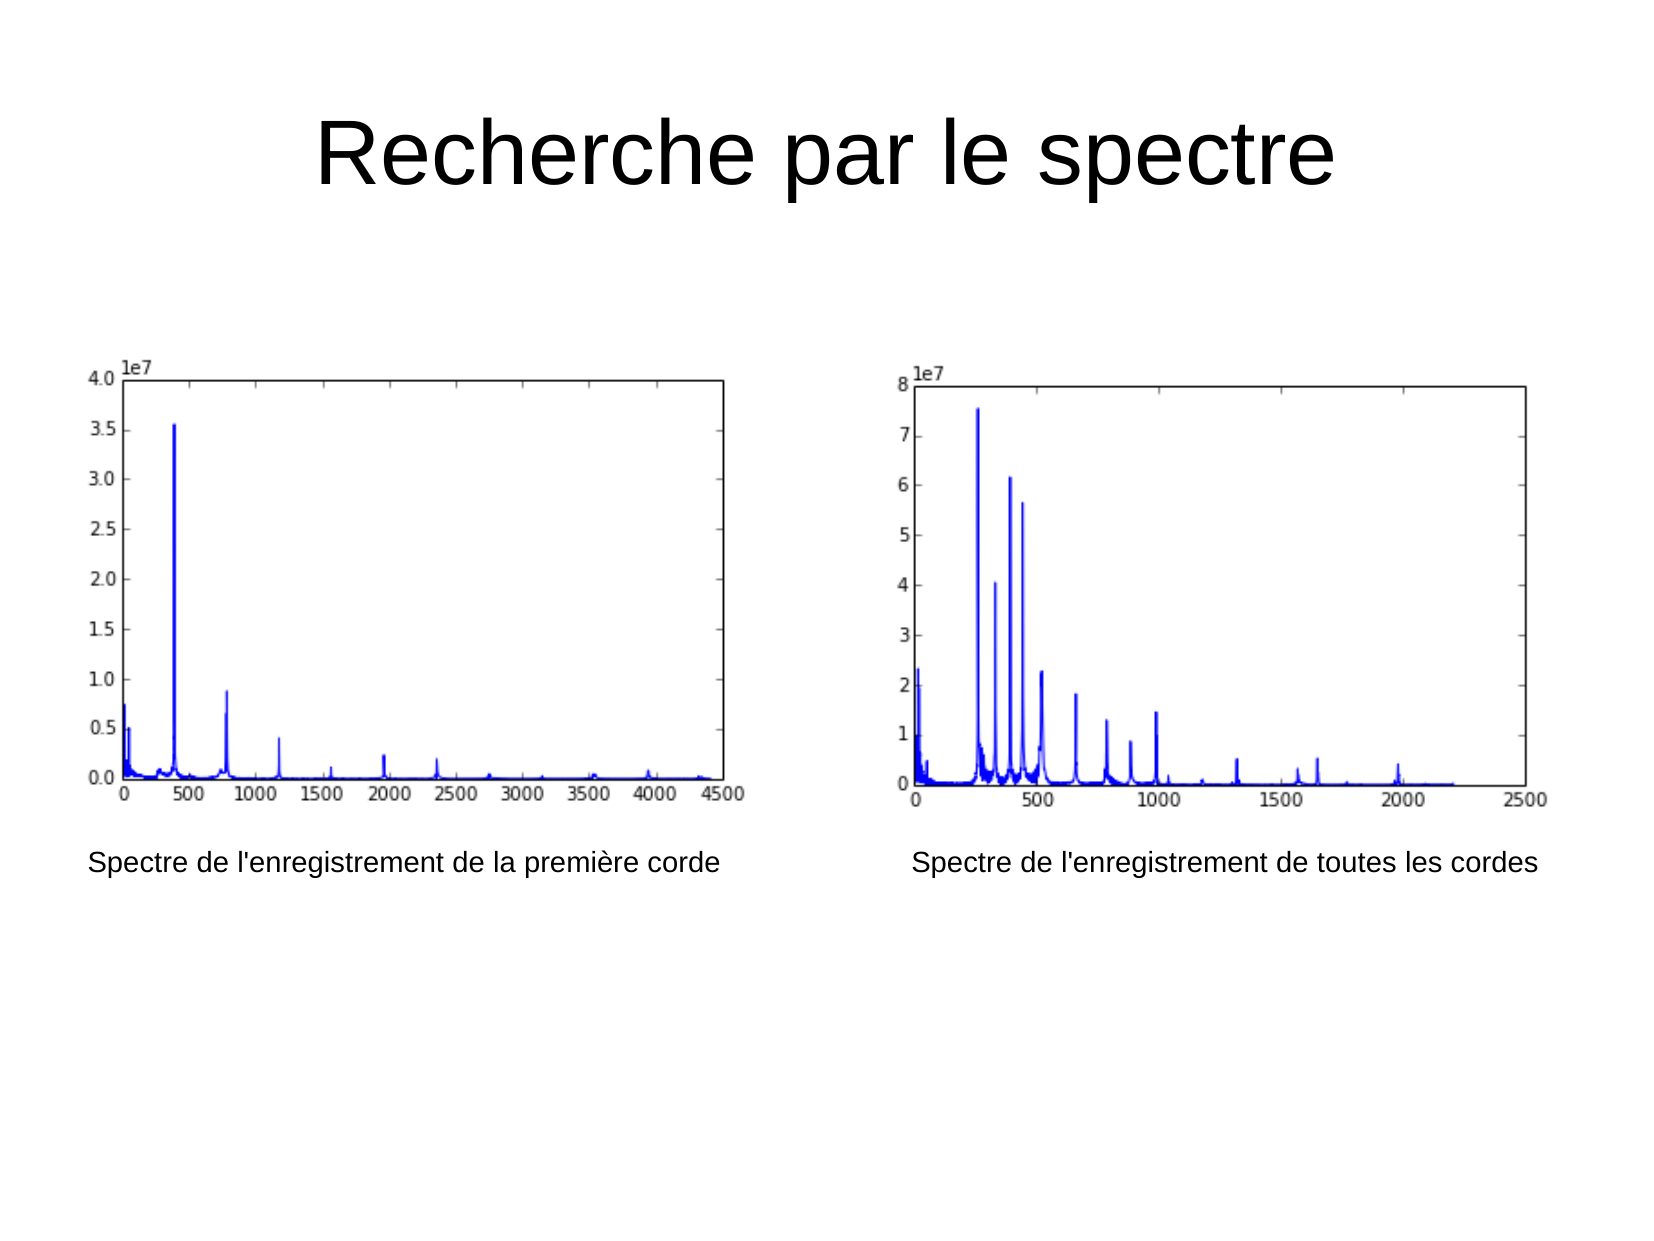

# Recherche par le spectre
Spectre de l'enregistrement de la première corde
Spectre de l'enregistrement de toutes les cordes